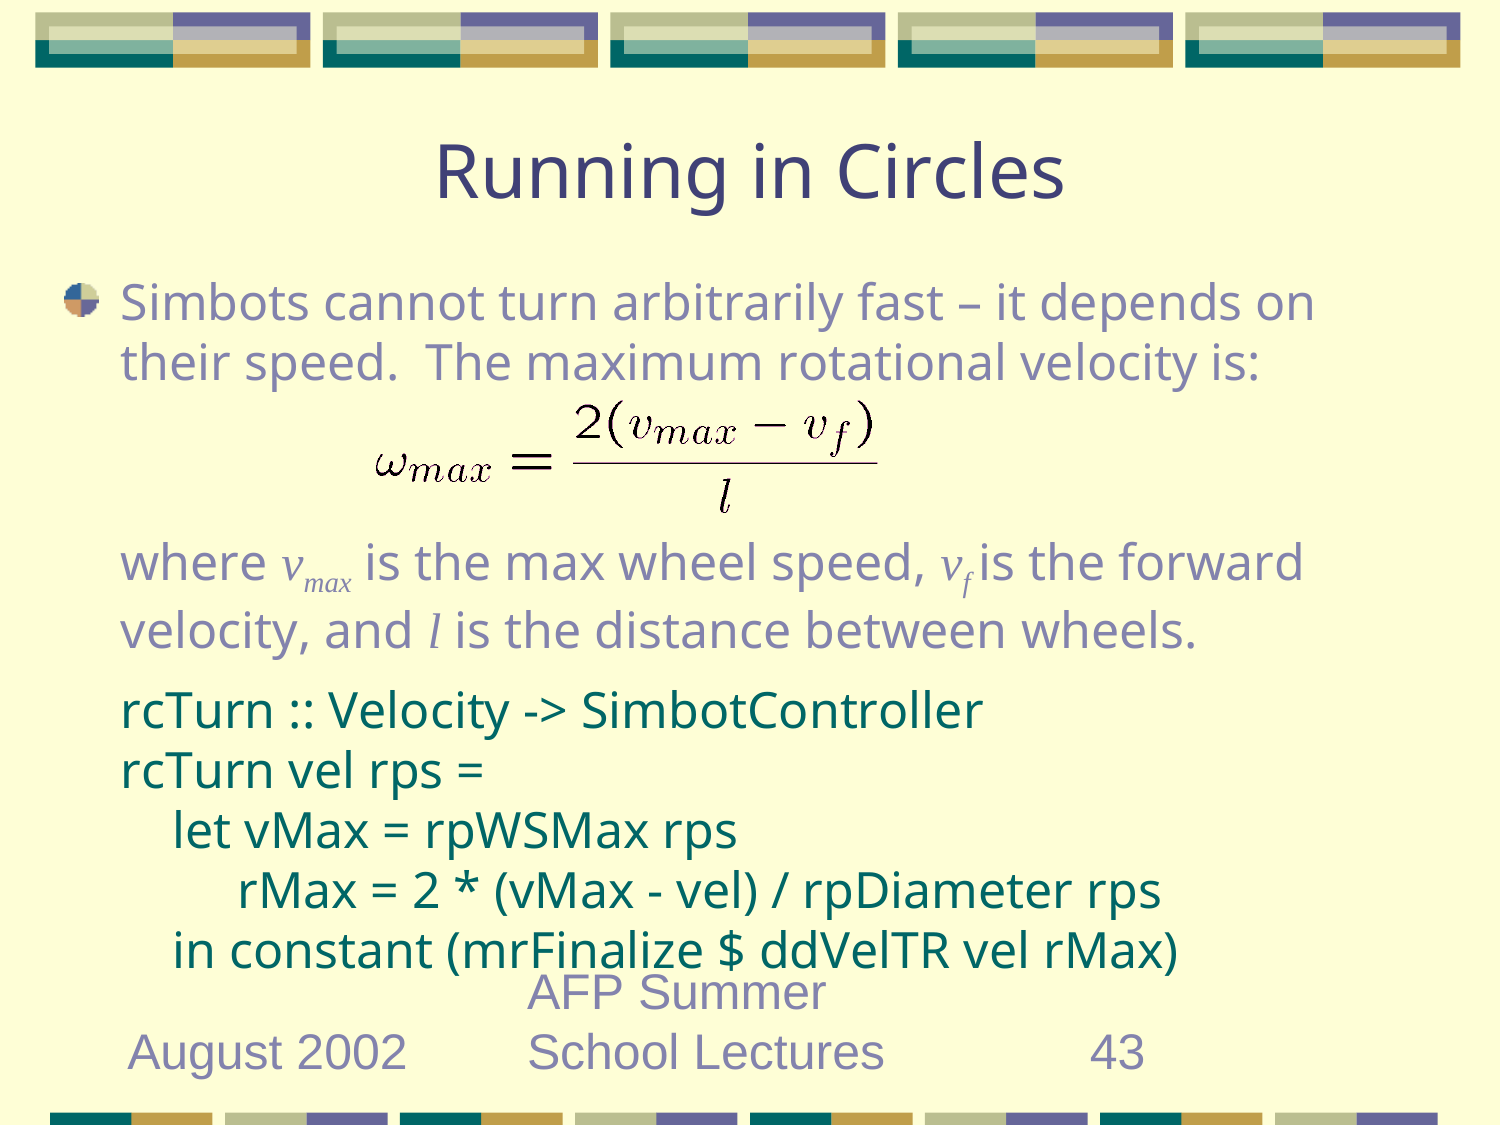

# Running in Circles
Simbots cannot turn arbitrarily fast – it depends on their speed. The maximum rotational velocity is:
where vmax is the max wheel speed, vf is the forward velocity, and l is the distance between wheels.
rcTurn :: Velocity -> SimbotController
rcTurn vel rps =
 let vMax = rpWSMax rps
 rMax = 2 * (vMax - vel) / rpDiameter rps
 in constant (mrFinalize $ ddVelTR vel rMax)‏
August 2002
43